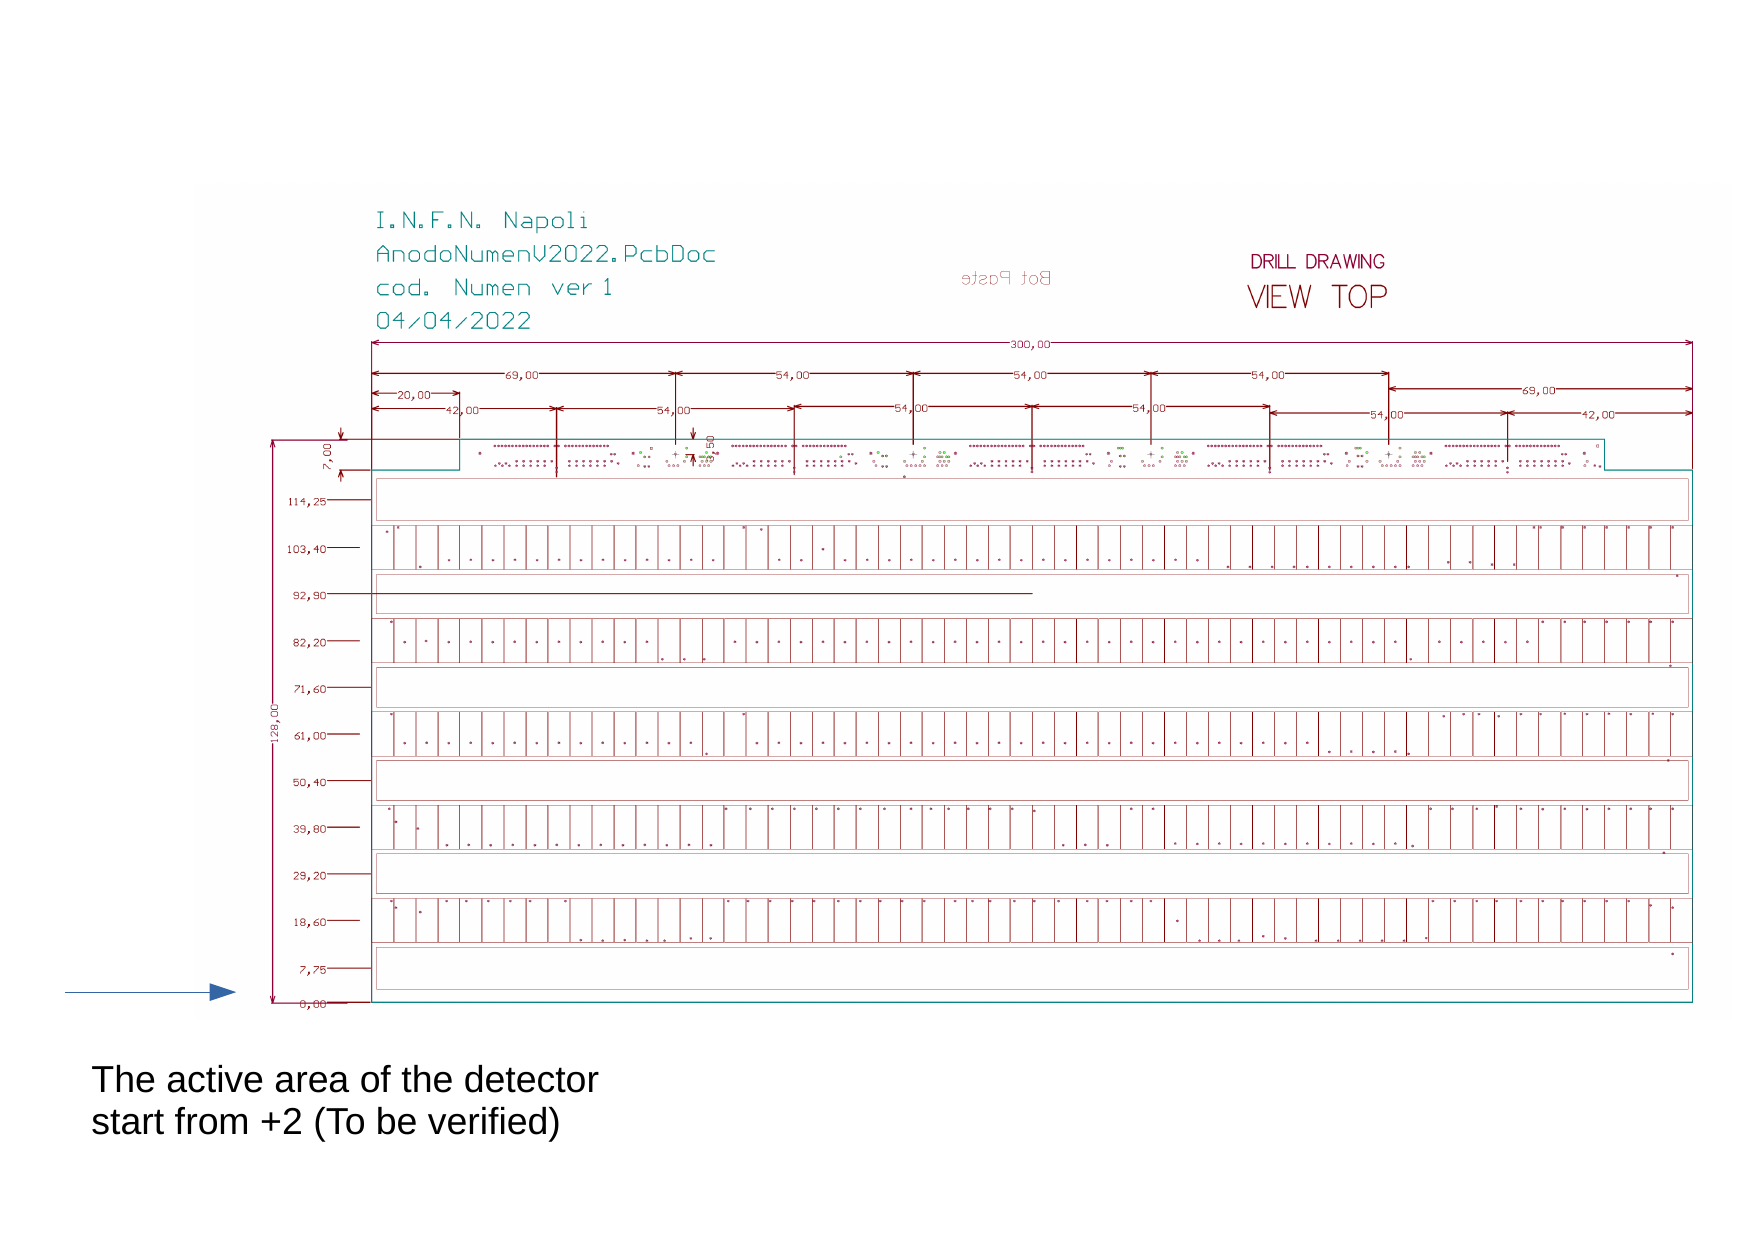

The active area of the detector start from +2 (To be verified)